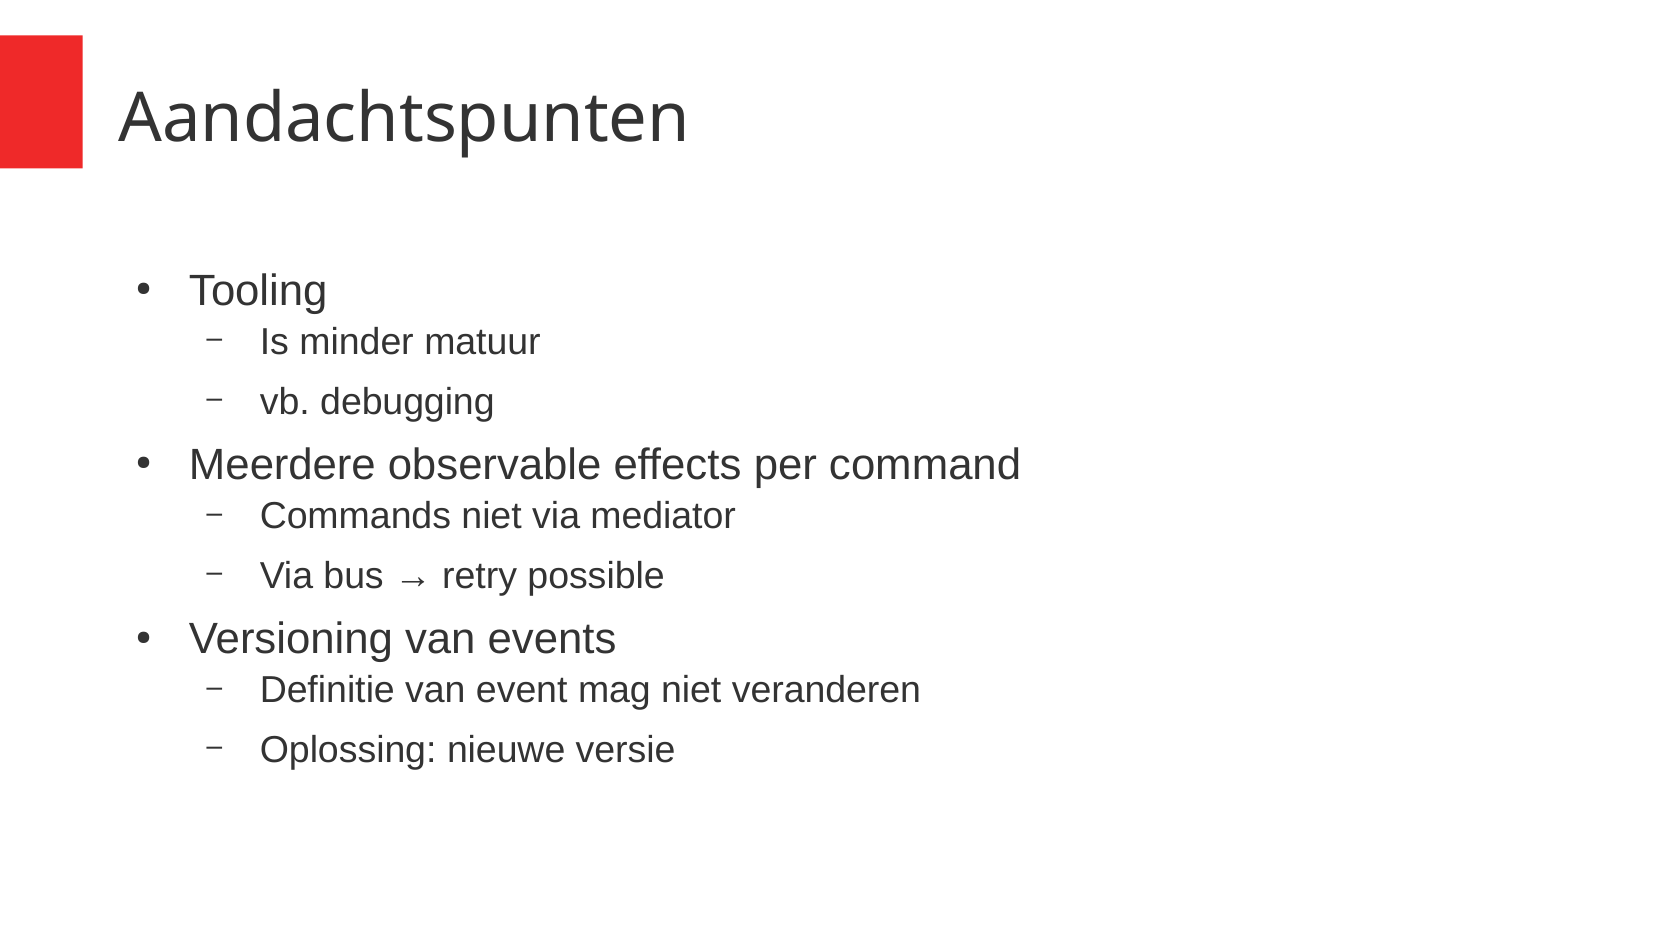

# Aandachtspunten
Tooling
Is minder matuur
vb. debugging
Meerdere observable effects per command
Commands niet via mediator
Via bus → retry possible
Versioning van events
Definitie van event mag niet veranderen
Oplossing: nieuwe versie